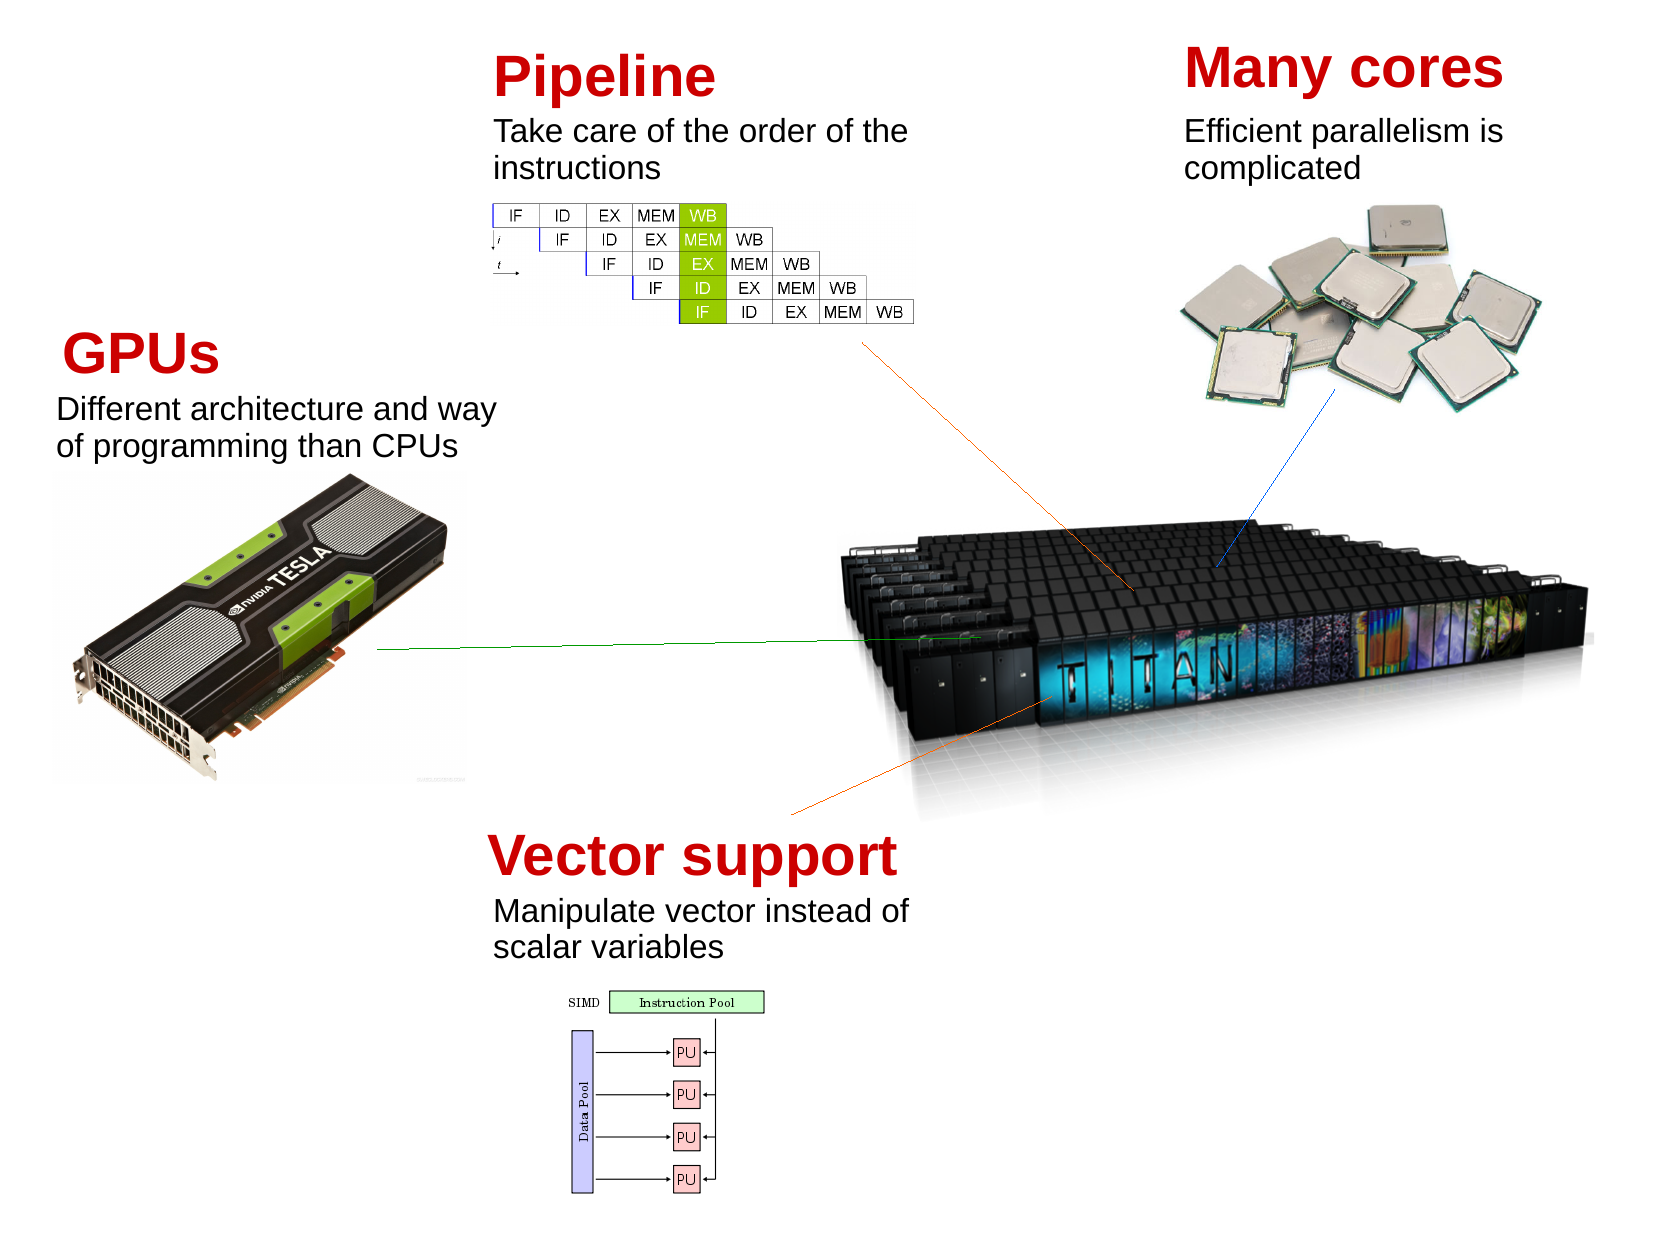

Many cores
Pipeline
Take care of the order of the instructions
Efficient parallelism is complicated
GPUs
Different architecture and way of programming than CPUs
Vector support
Manipulate vector instead of scalar variables